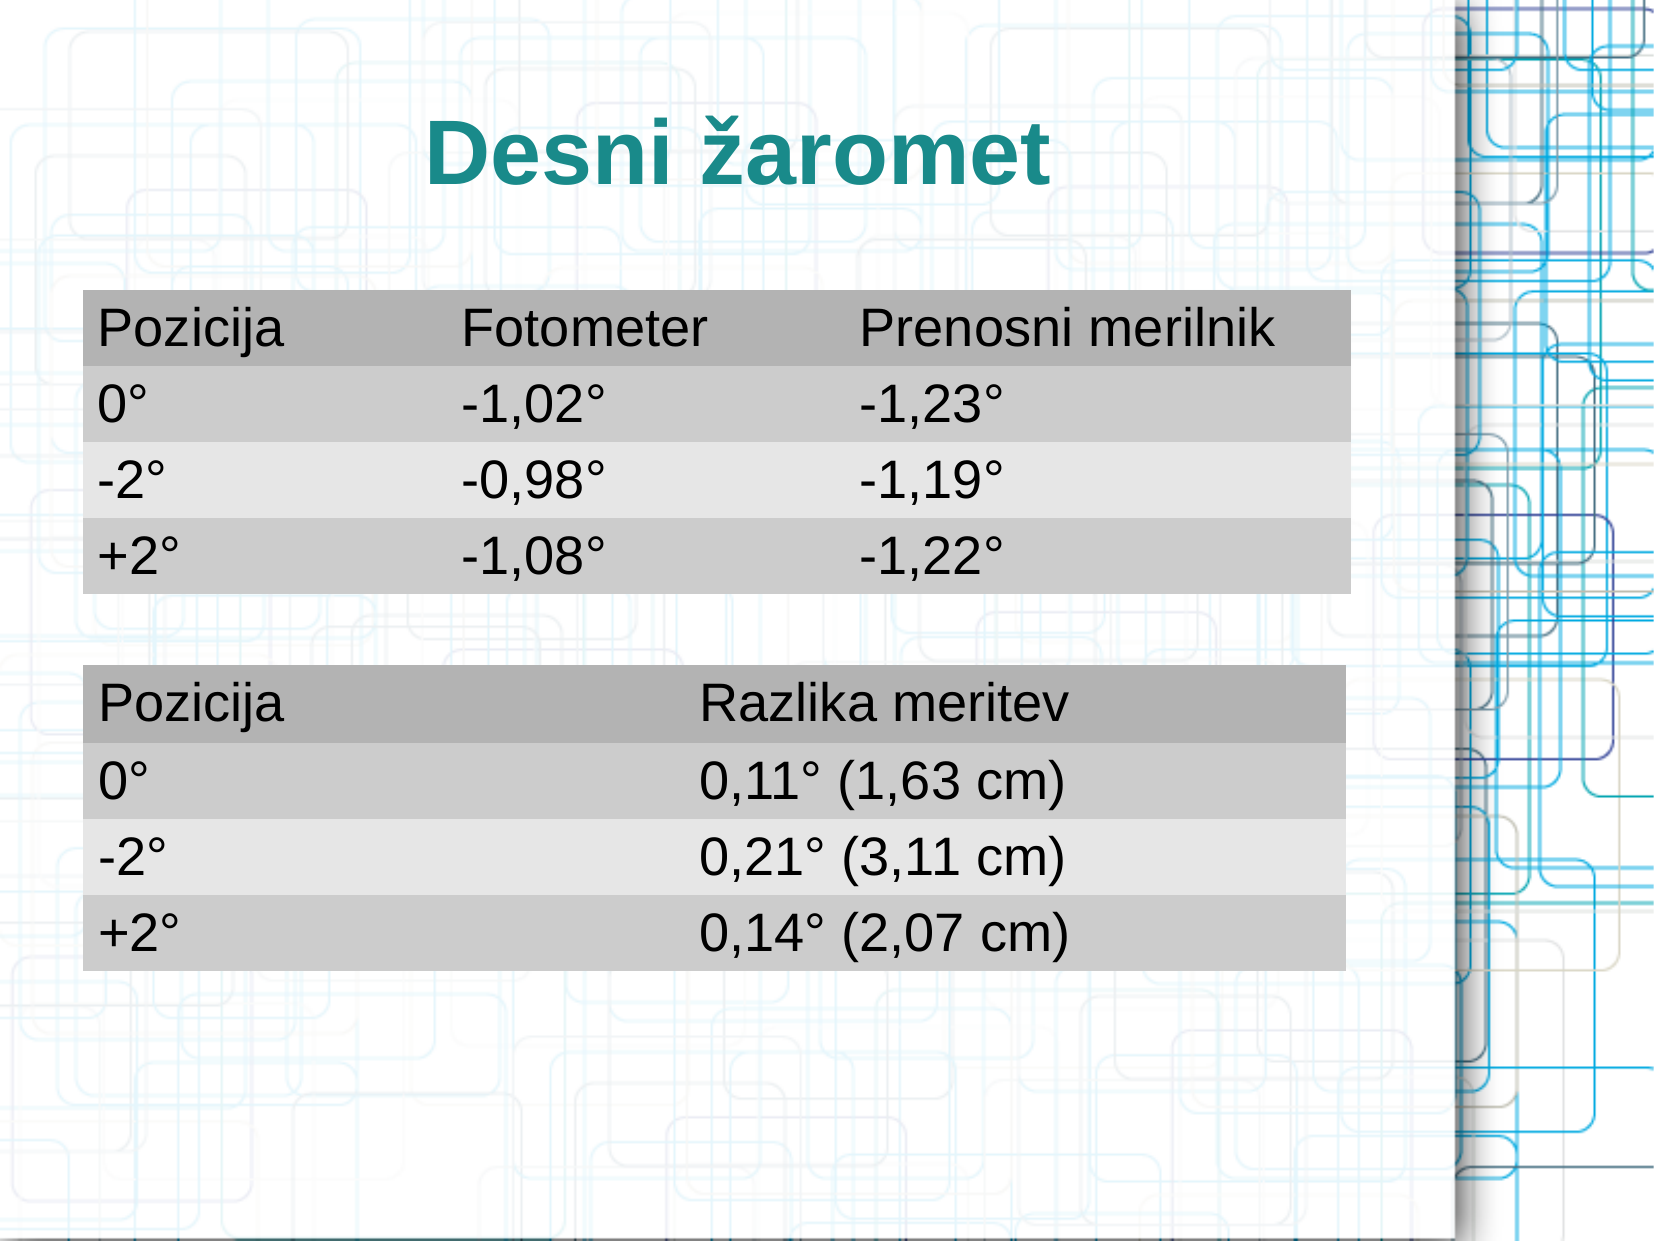

# Desni žaromet
| Pozicija | Fotometer | Prenosni merilnik |
| --- | --- | --- |
| 0° | -1,02° | -1,23° |
| -2° | -0,98° | -1,19° |
| +2° | -1,08° | -1,22° |
| Pozicija | Razlika meritev |
| --- | --- |
| 0° | 0,11° (1,63 cm) |
| -2° | 0,21° (3,11 cm) |
| +2° | 0,14° (2,07 cm) |